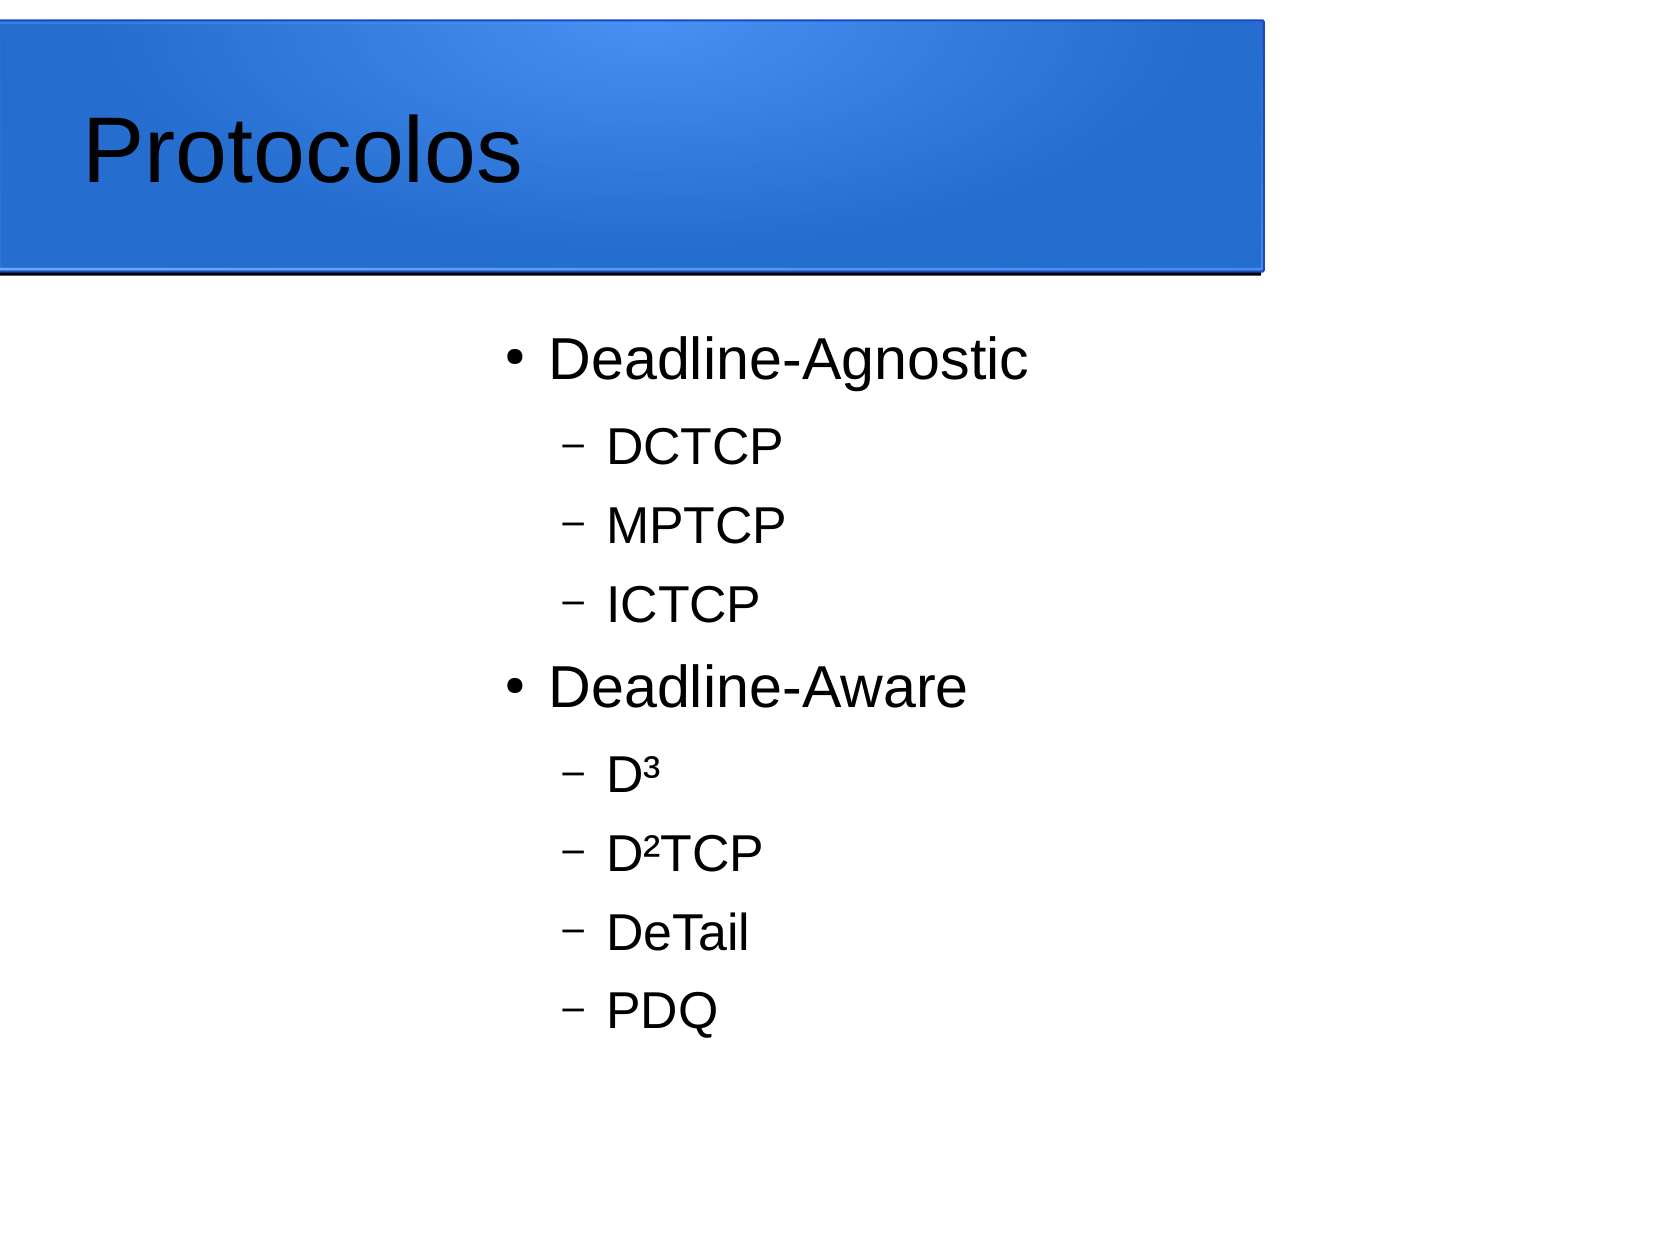

# Protocolos
Deadline-Agnostic
DCTCP
MPTCP
ICTCP
Deadline-Aware
D³
D²TCP
DeTail
PDQ